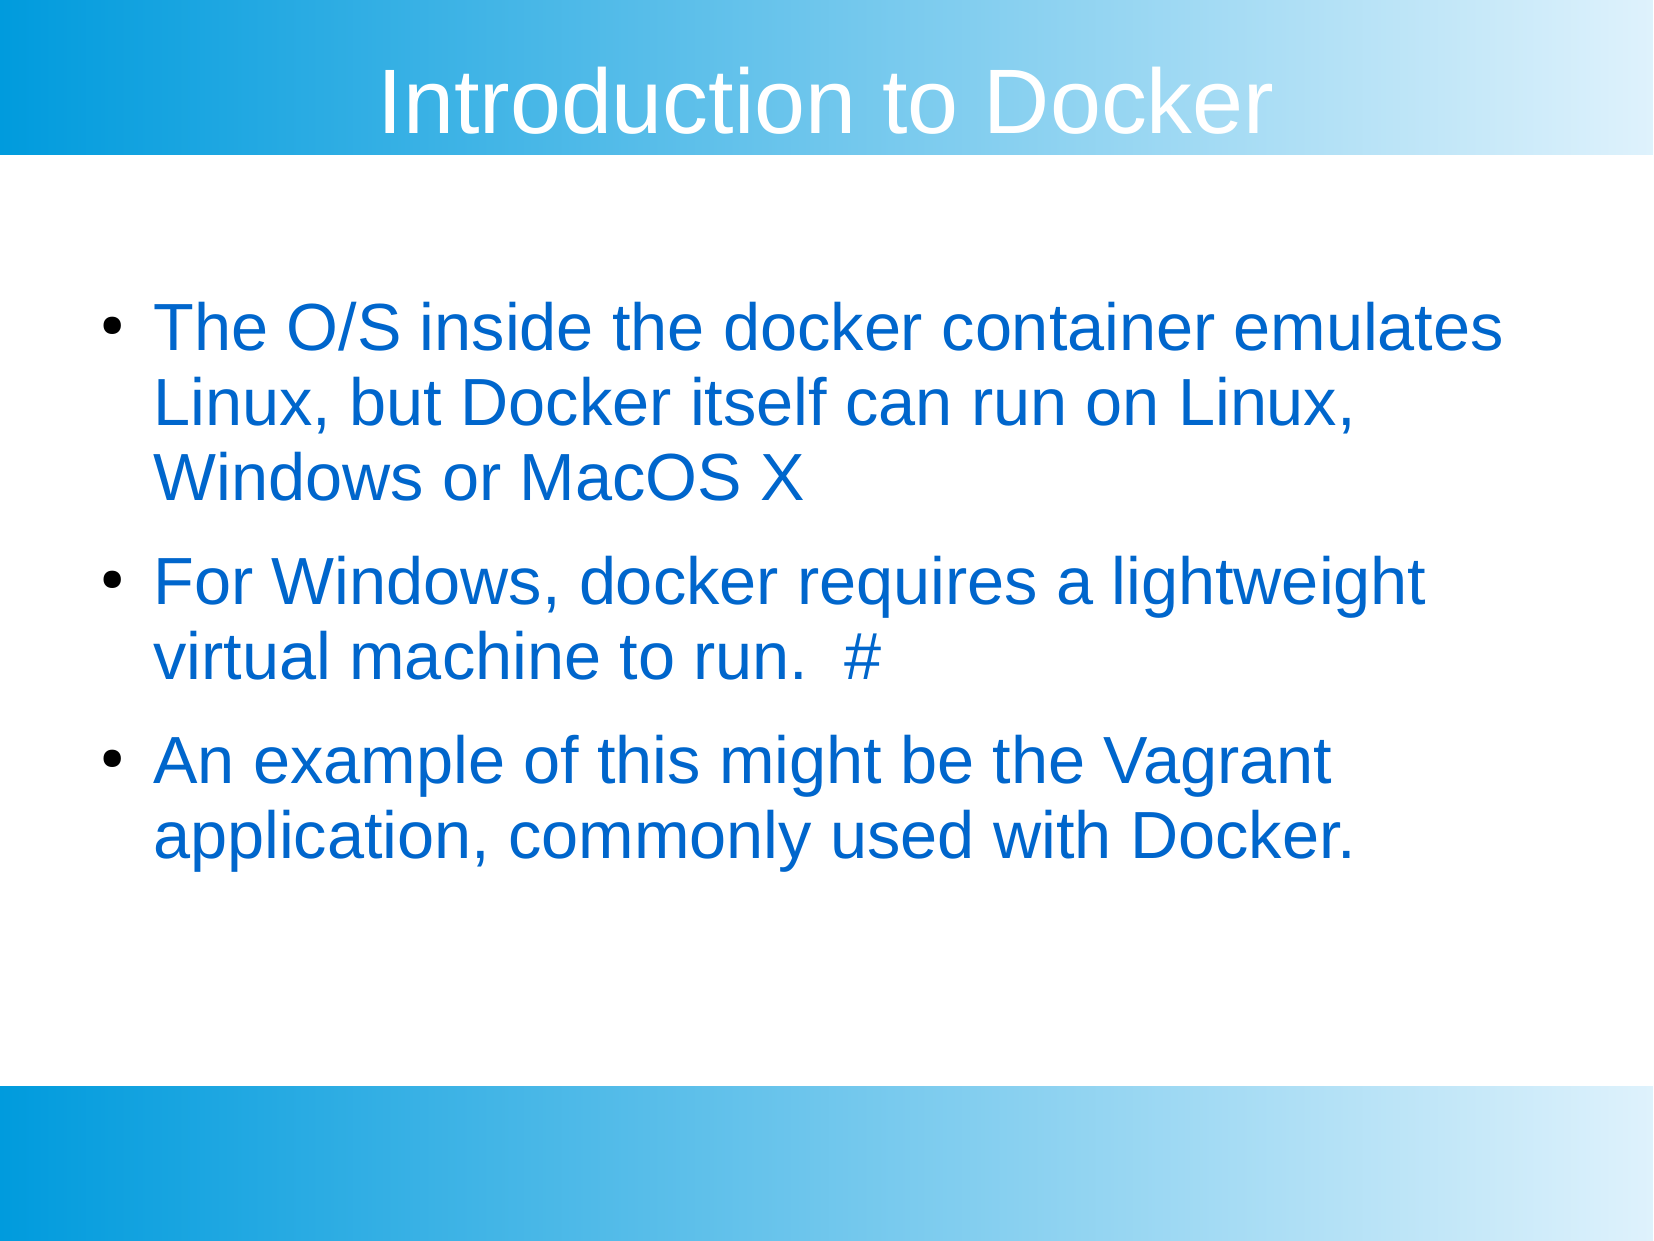

# Introduction to Docker
The O/S inside the docker container emulates Linux, but Docker itself can run on Linux, Windows or MacOS X
For Windows, docker requires a lightweight virtual machine to run. #
An example of this might be the Vagrant application, commonly used with Docker.